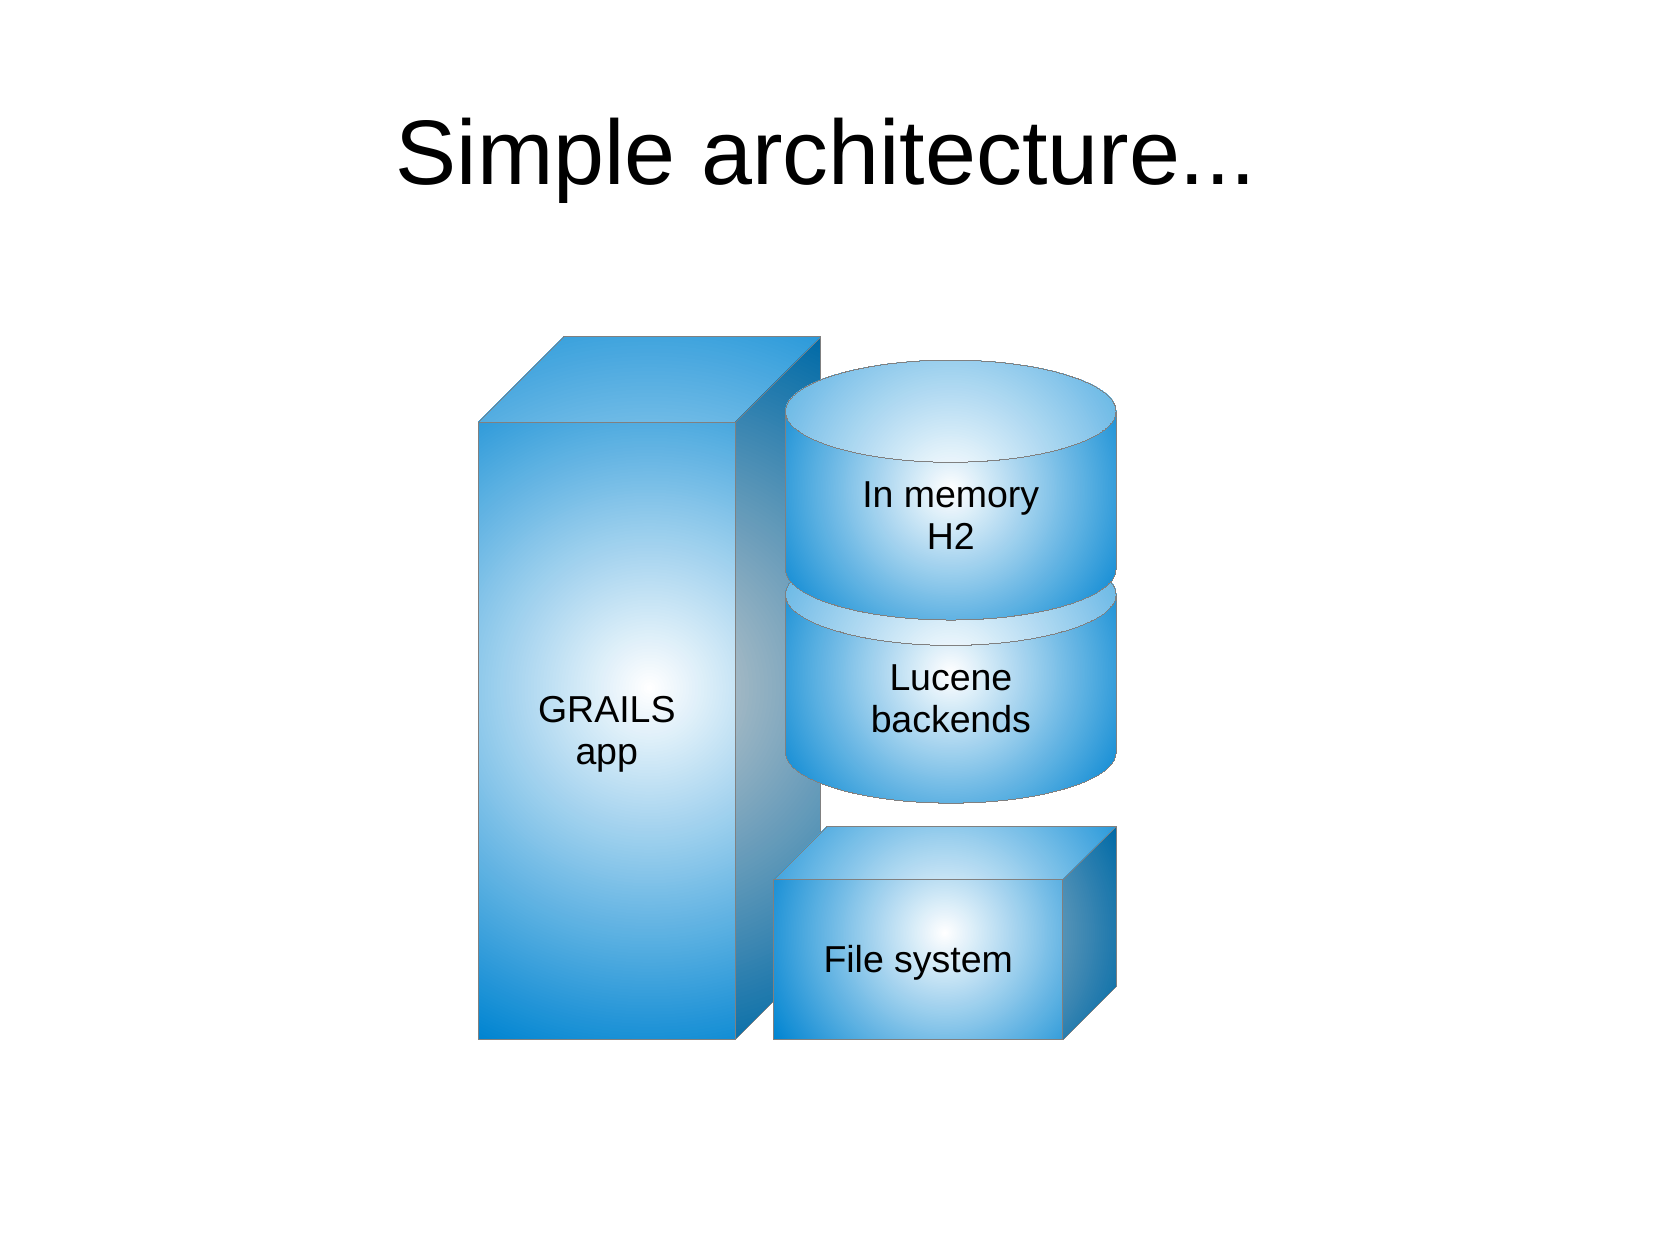

# Simple architecture...
GRAILS
app
In memory
H2
Lucene
backends
File system